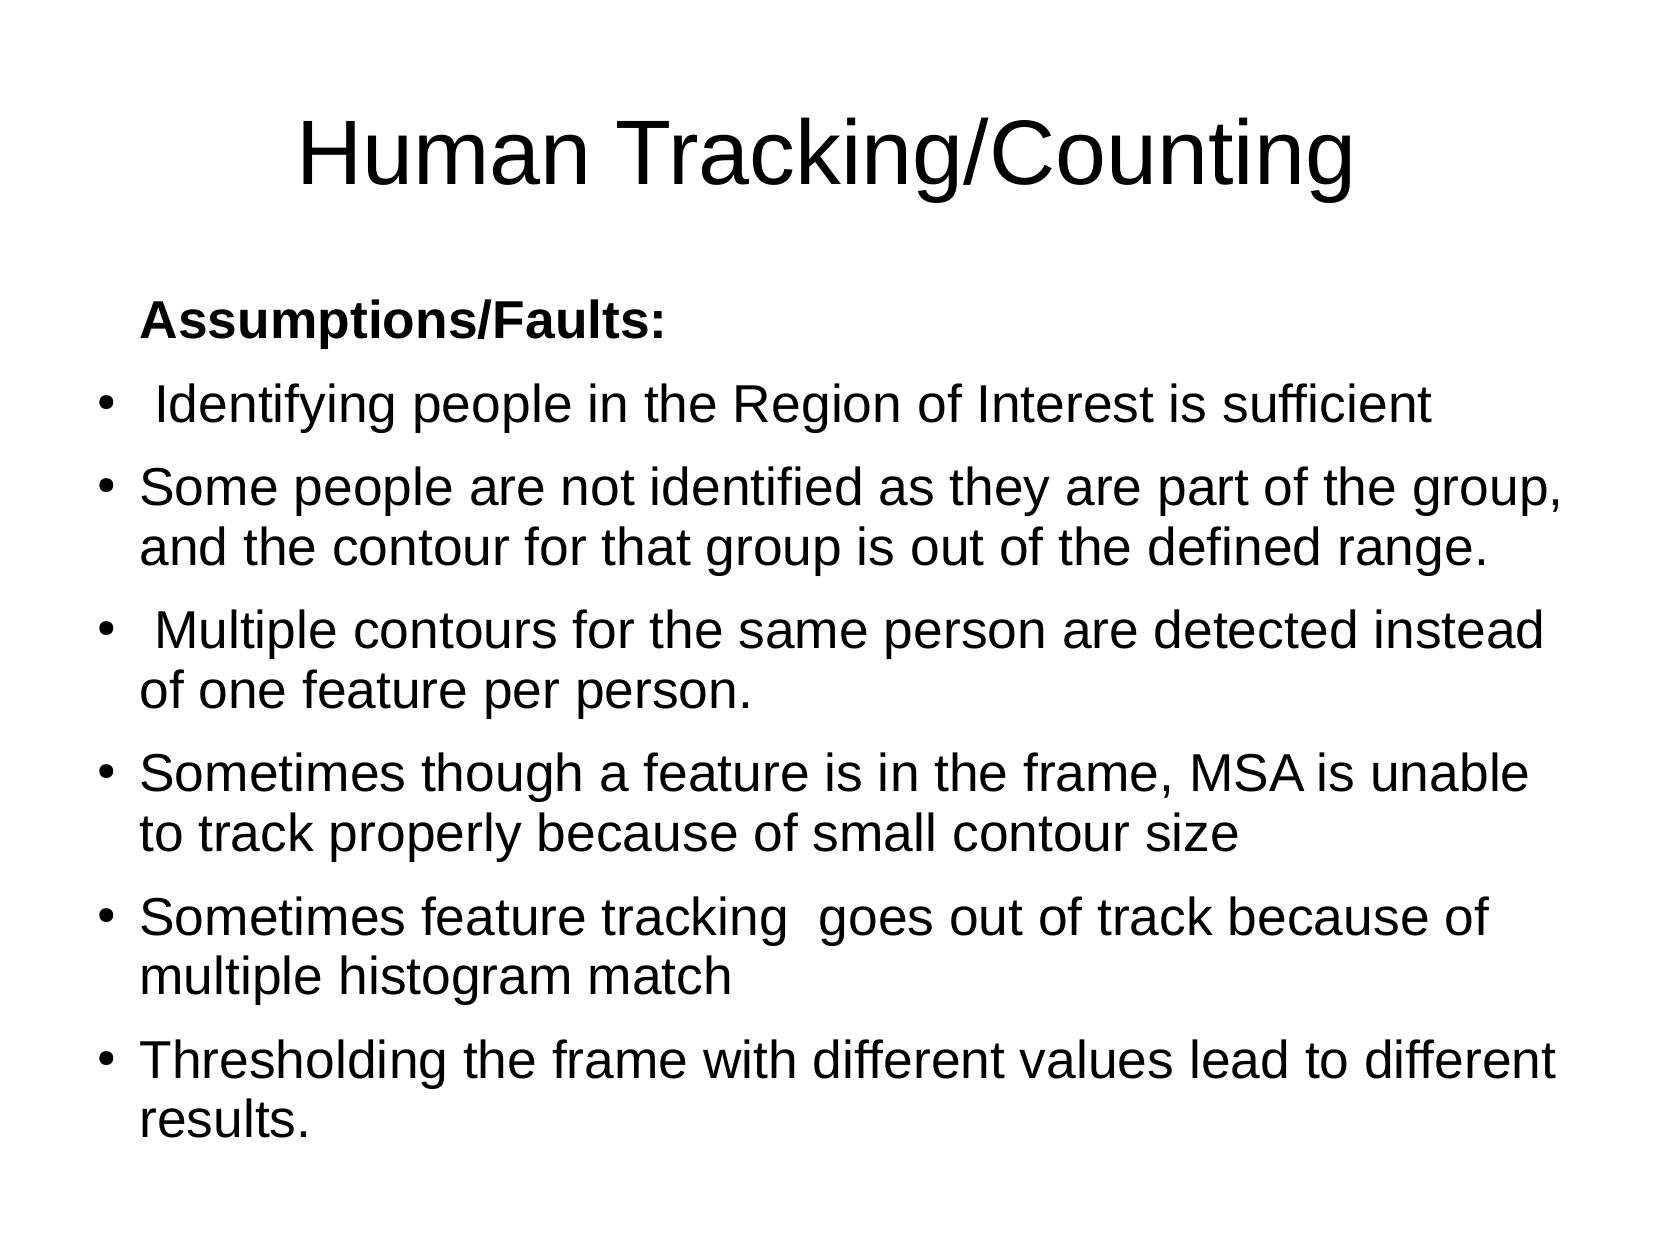

# Human Tracking/Counting
Assumptions/Faults:
 Identifying people in the Region of Interest is sufficient
Some people are not identified as they are part of the group, and the contour for that group is out of the defined range.
 Multiple contours for the same person are detected instead of one feature per person.
Sometimes though a feature is in the frame, MSA is unable to track properly because of small contour size
Sometimes feature tracking goes out of track because of multiple histogram match
Thresholding the frame with different values lead to different results.